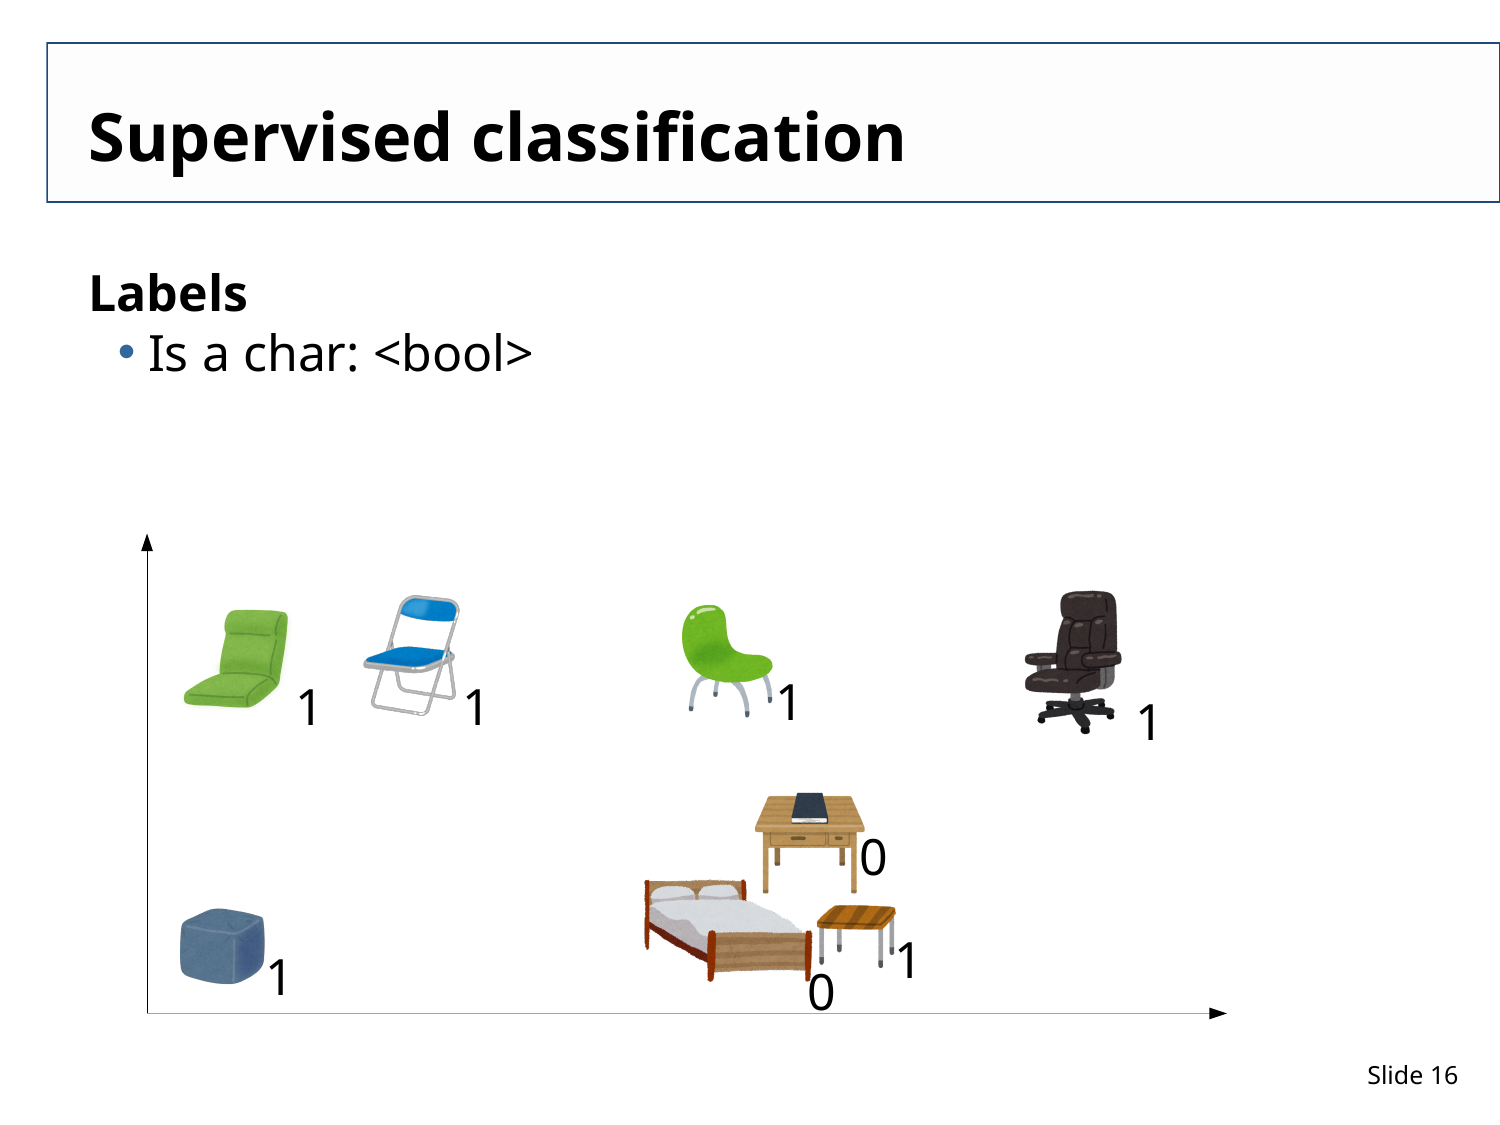

Supervised classification
Labels
Is a char: <bool>
 1
 1
 1
 1
 0
 1
 1
 0